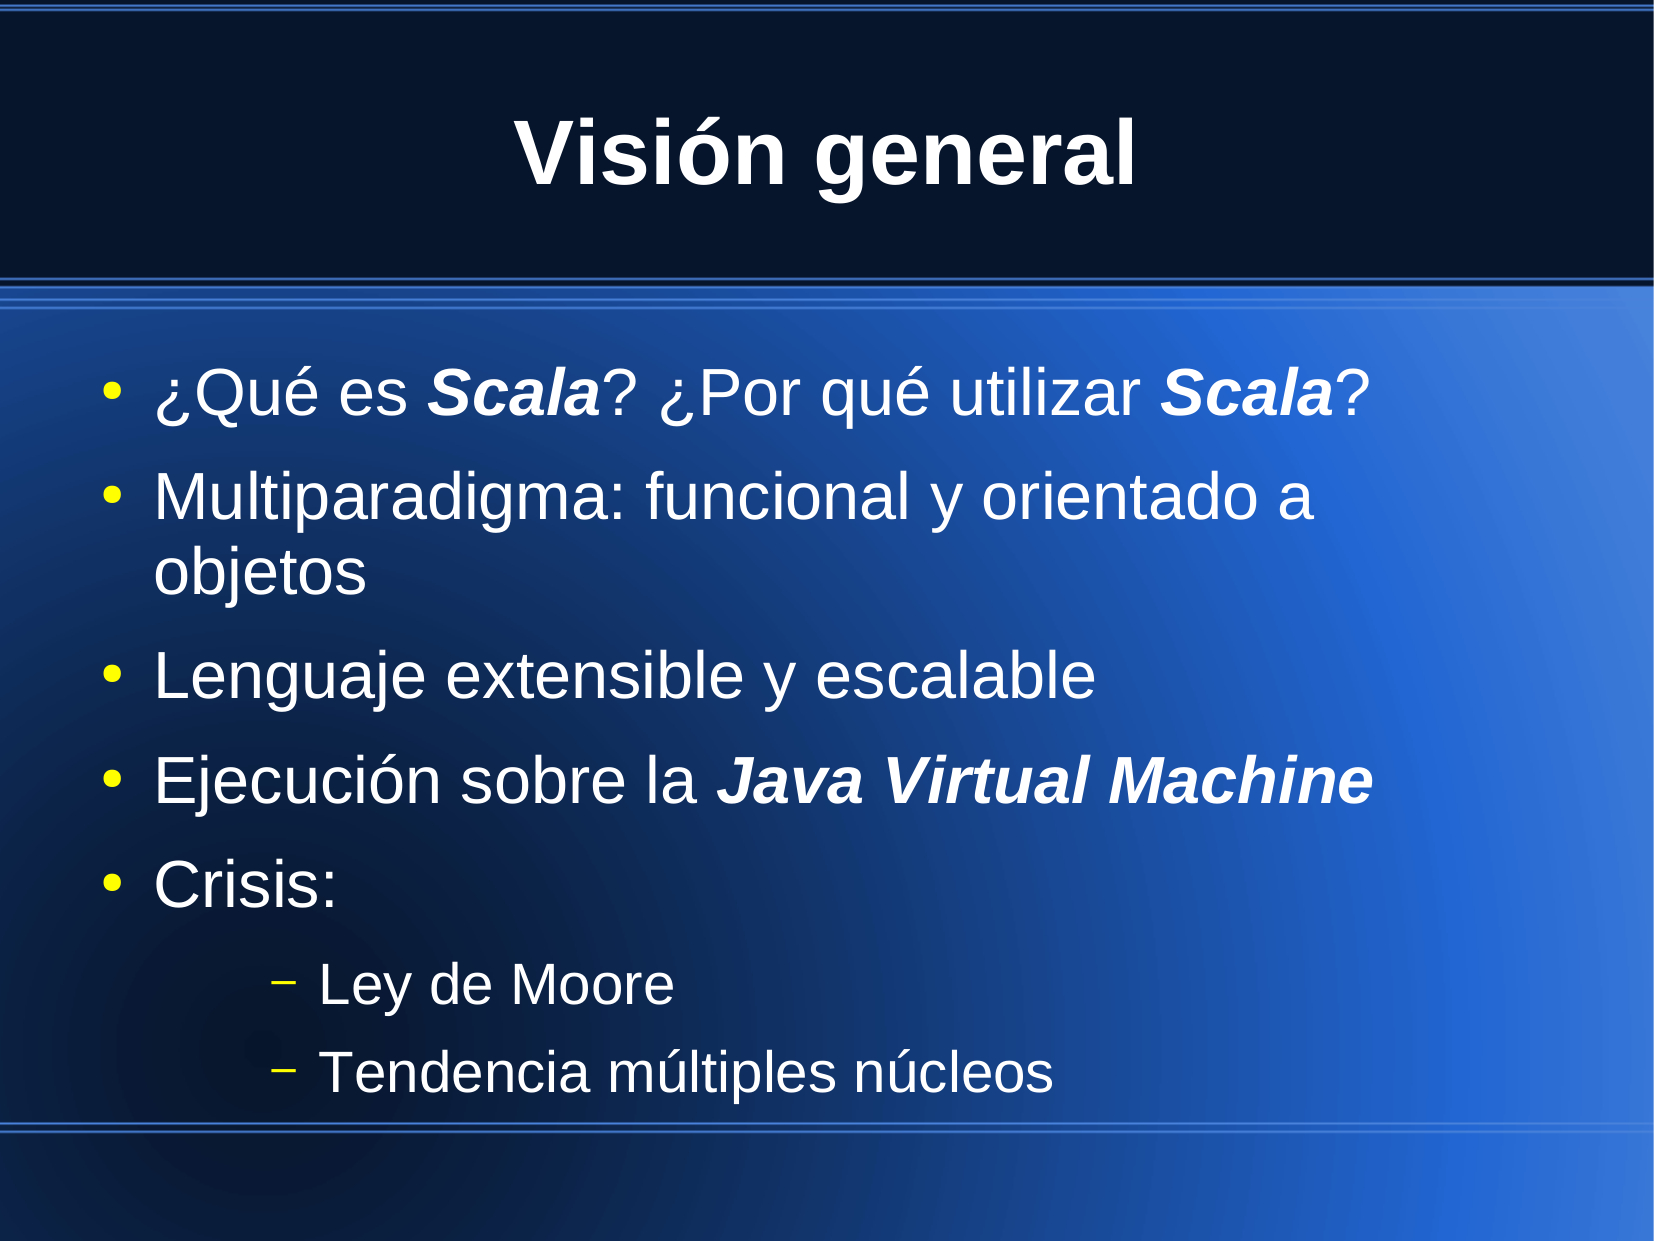

# Visión general
¿Qué es Scala? ¿Por qué utilizar Scala?
Multiparadigma: funcional y orientado a objetos
Lenguaje extensible y escalable
Ejecución sobre la Java Virtual Machine
Crisis:
Ley de Moore
Tendencia múltiples núcleos